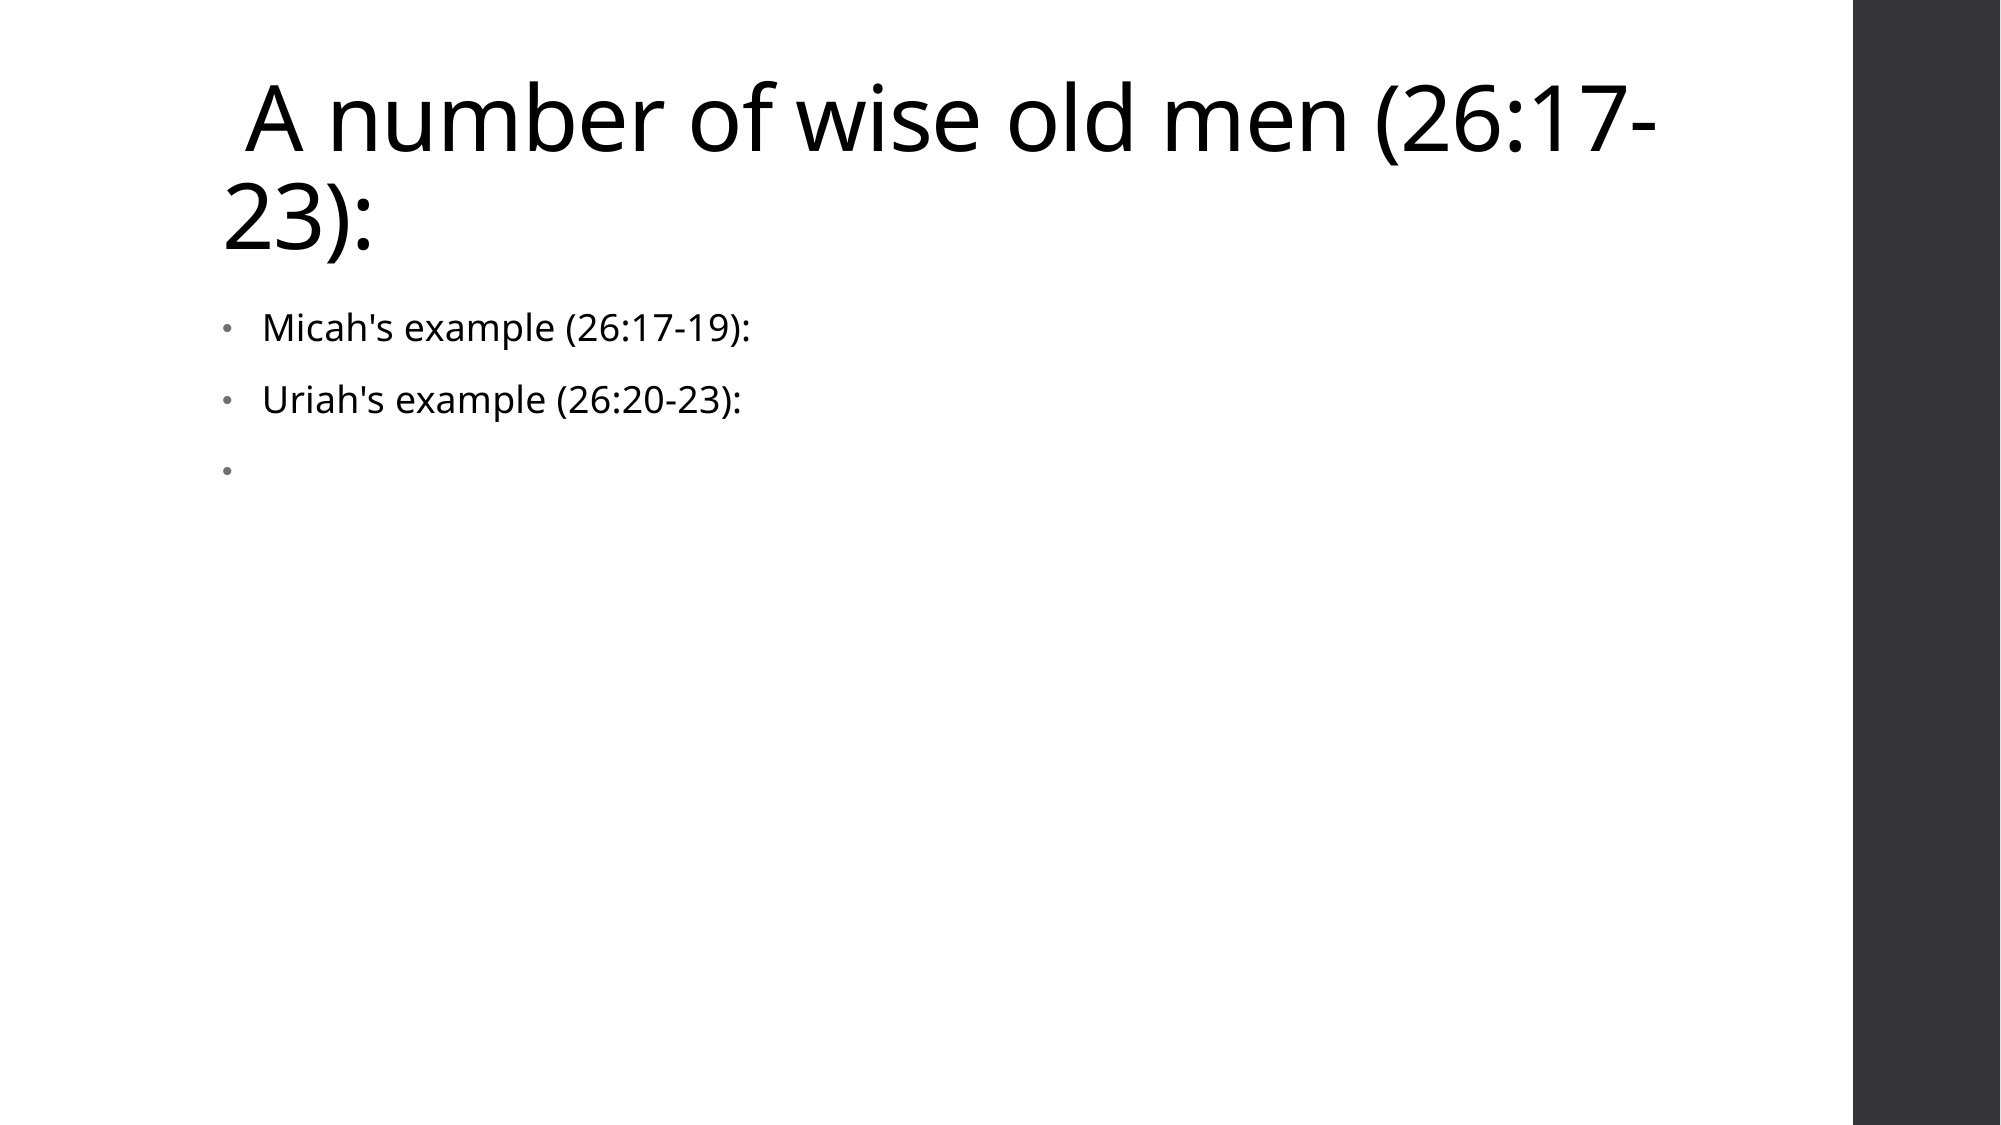

# A number of wise old men (26:17-23):
 Micah's example (26:17-19):
 Uriah's example (26:20-23):